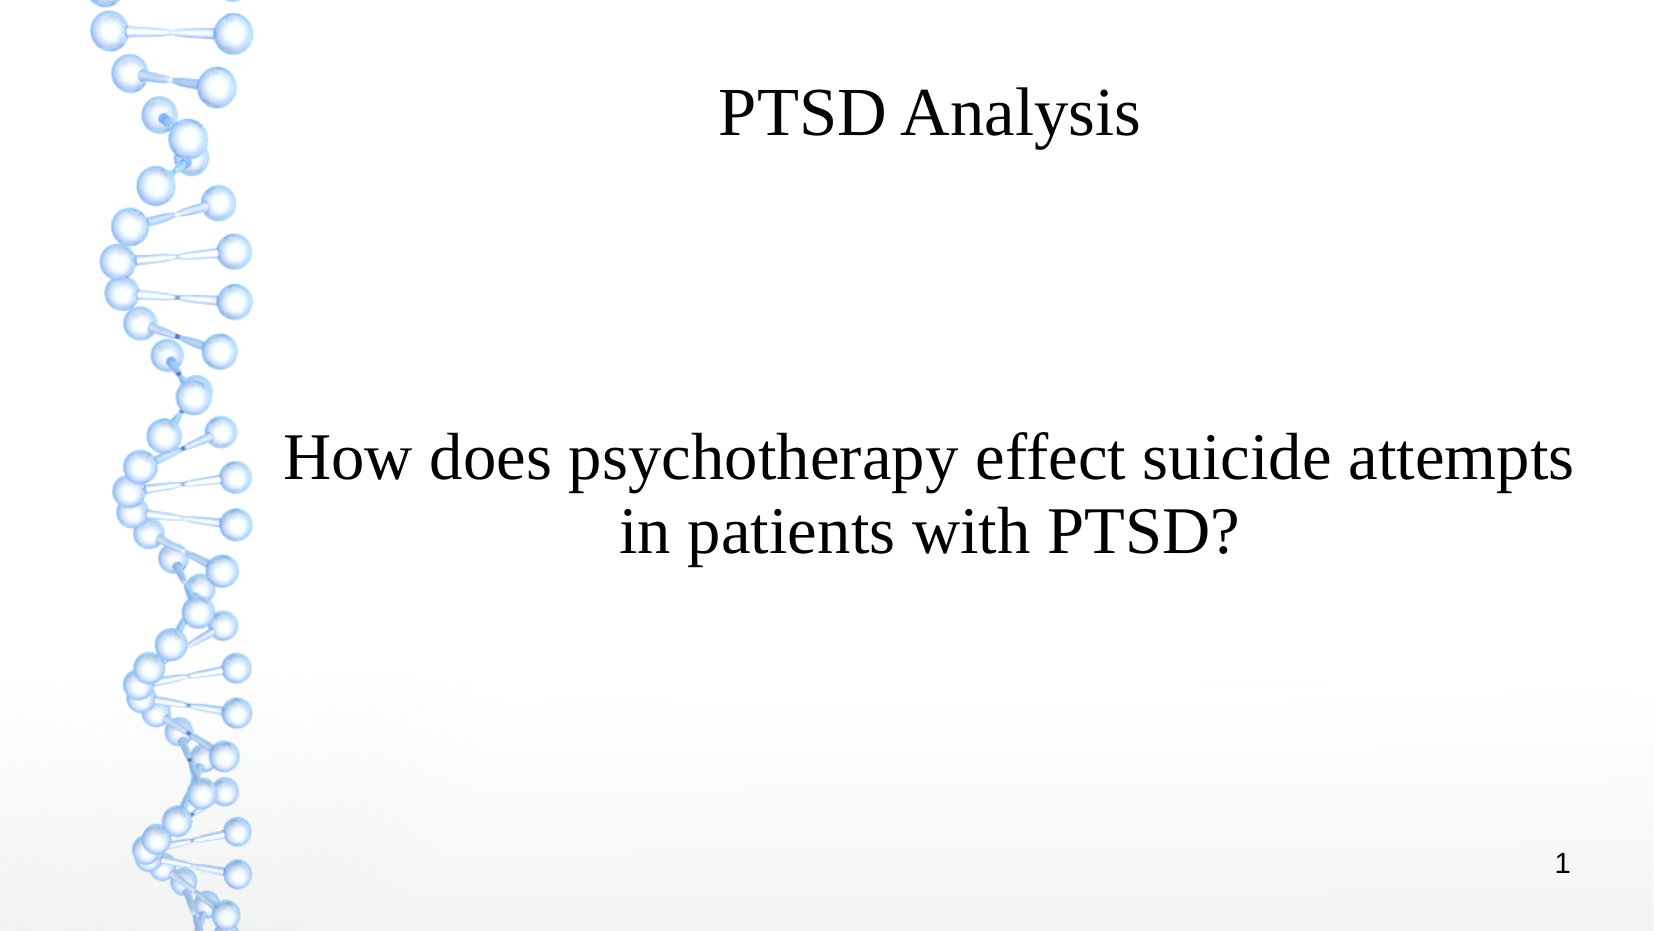

# PTSD Analysis
How does psychotherapy effect suicide attempts in patients with PTSD?
1